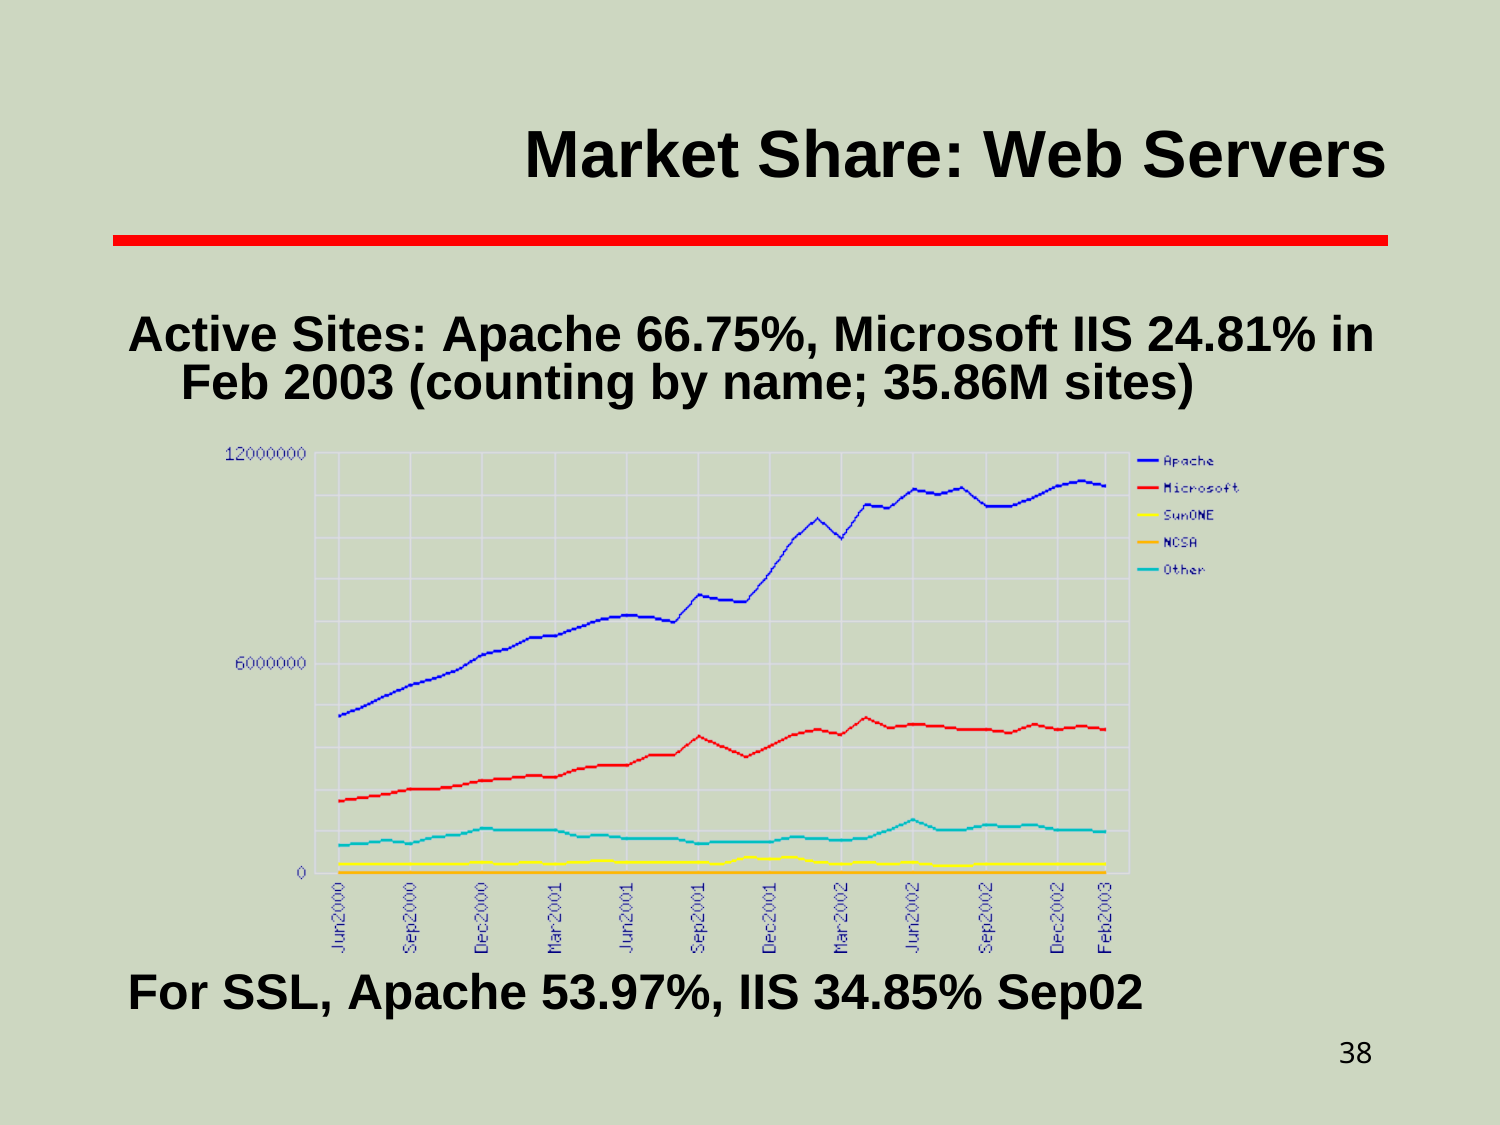

# Market Share: Web Servers
Active Sites: Apache 66.75%, Microsoft IIS 24.81% in Feb 2003 (counting by name; 35.86M sites)
For SSL, Apache 53.97%, IIS 34.85% Sep02